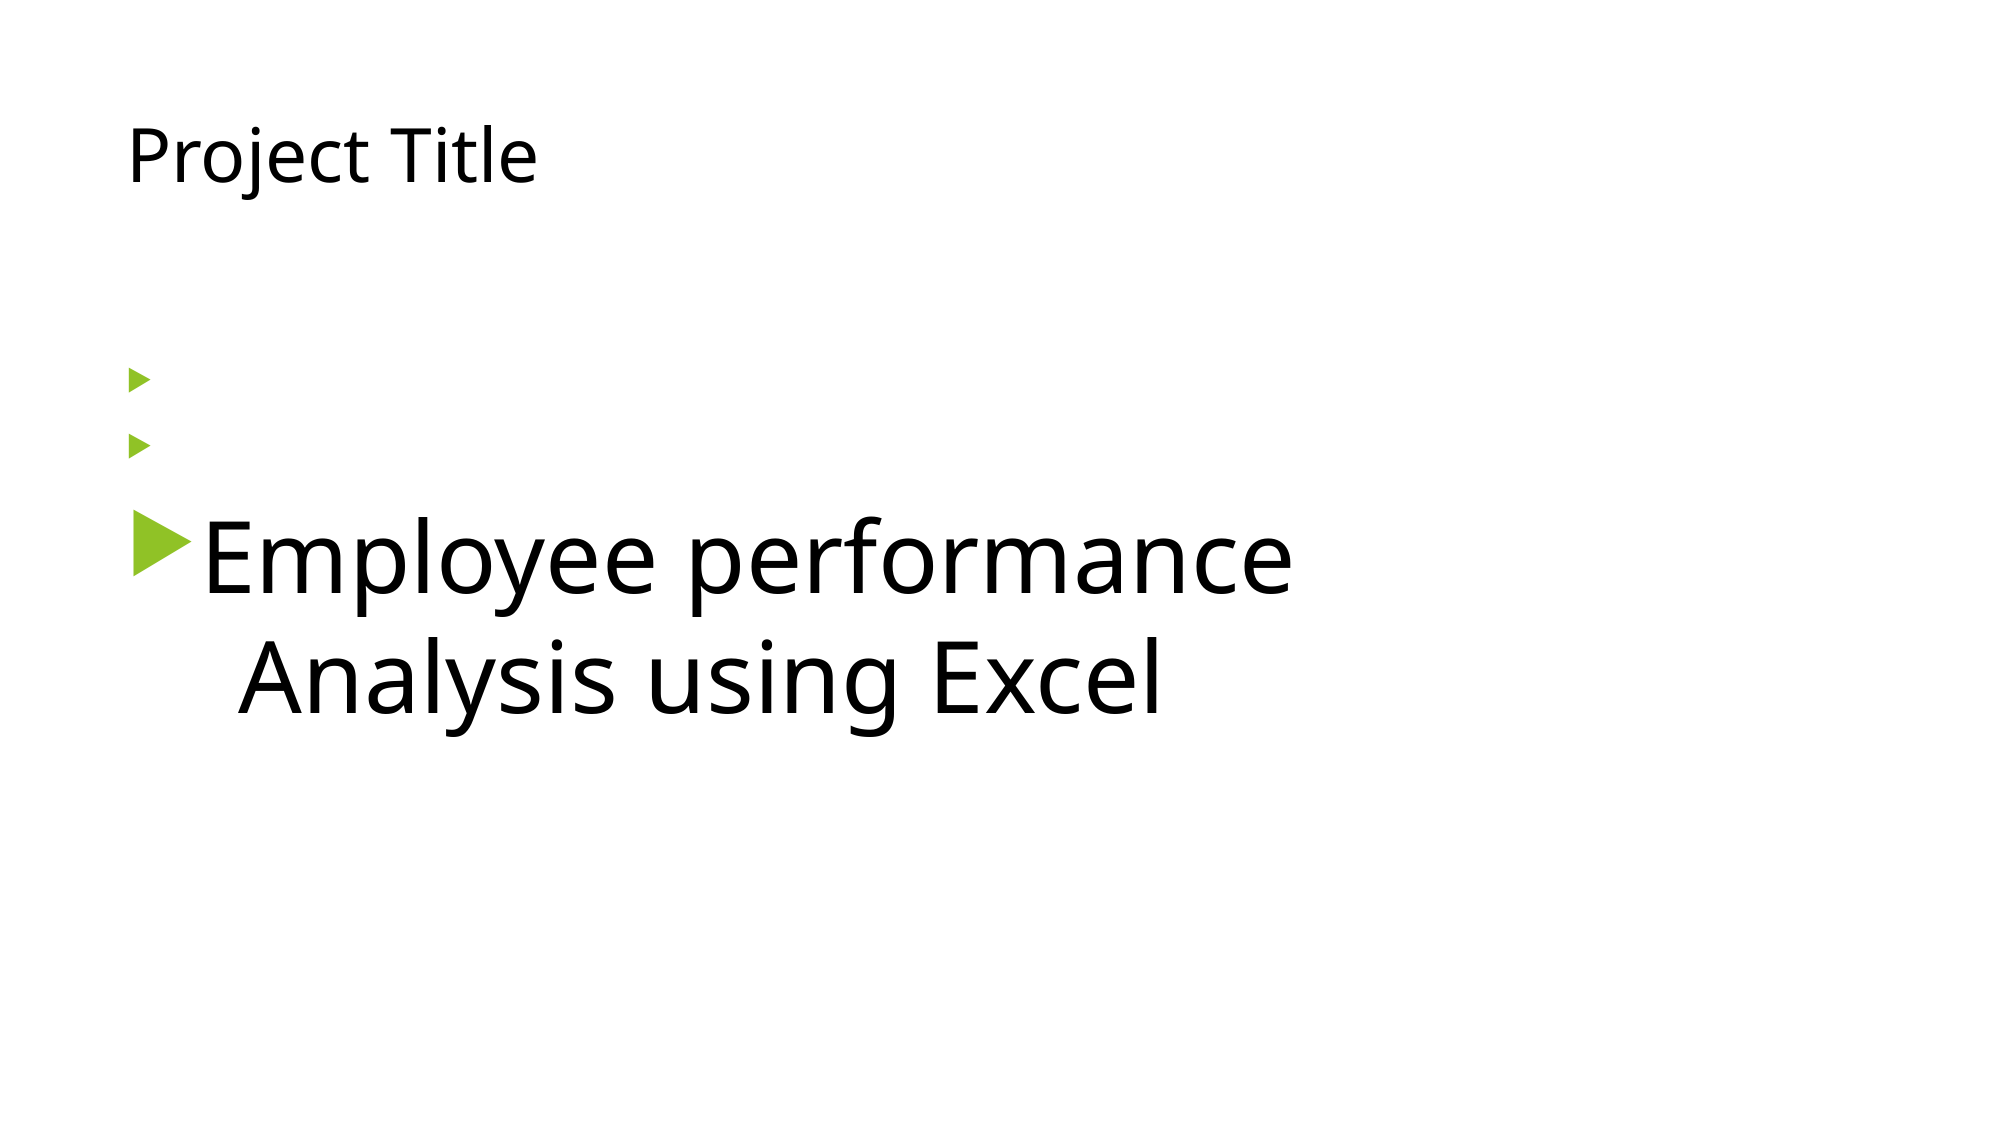

# Project Title
Employee performance Analysis using Excel